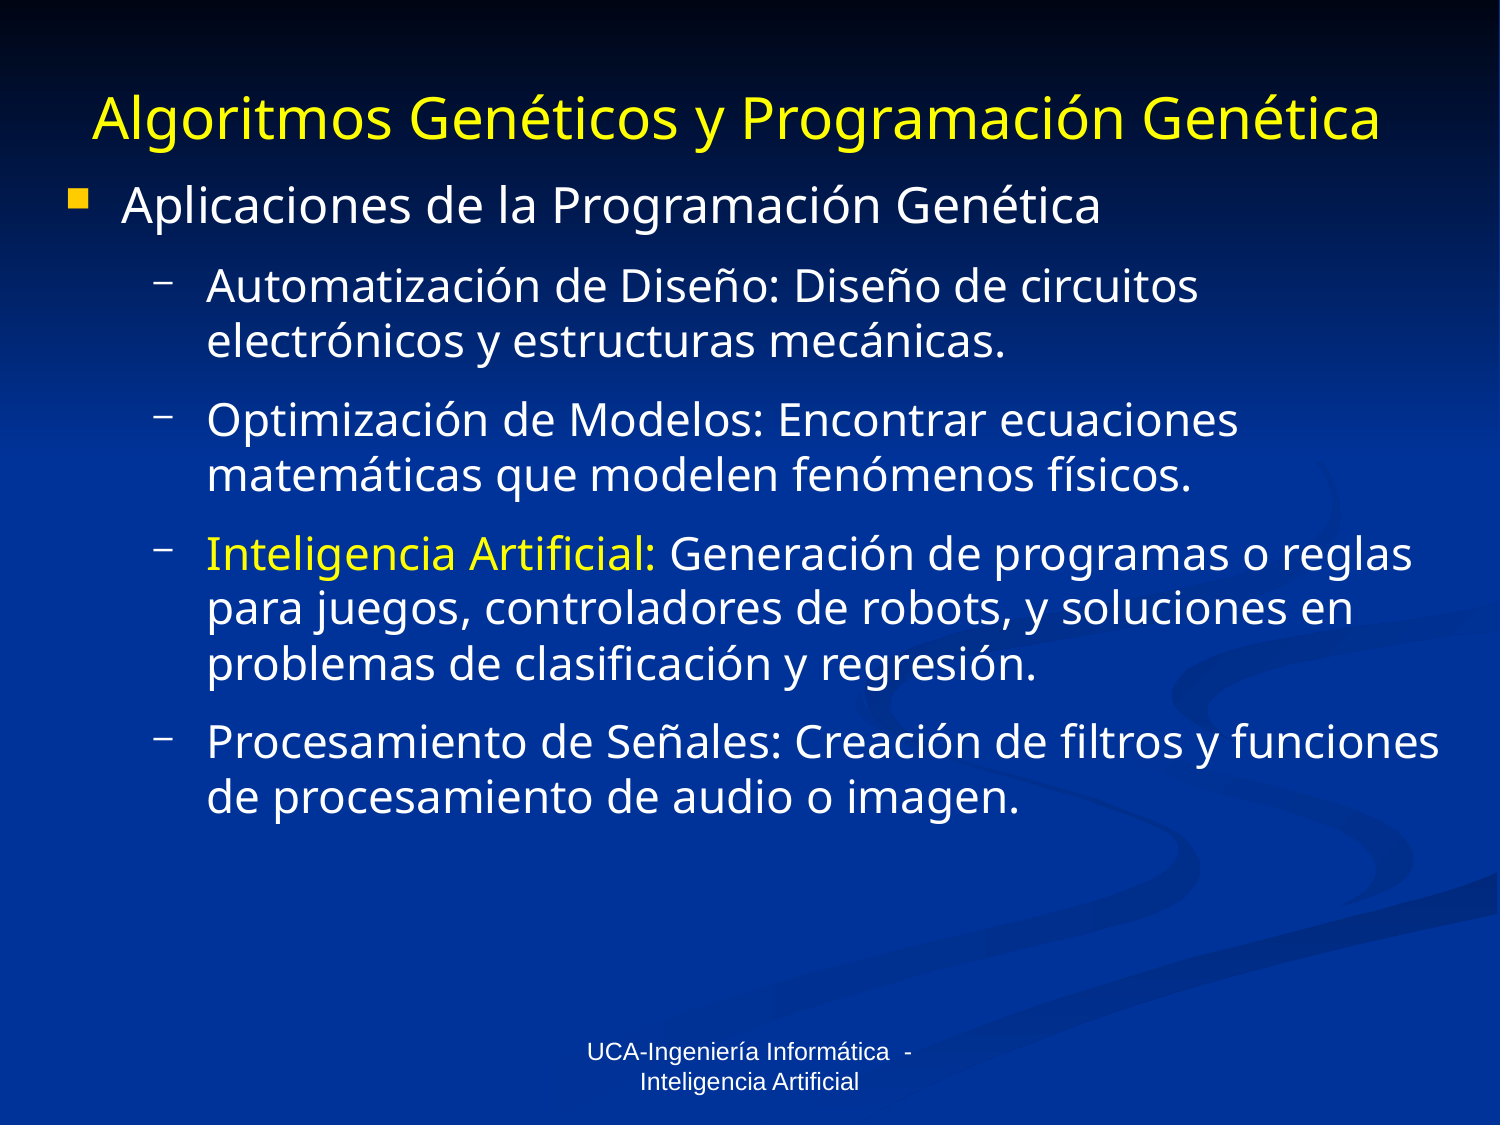

# Algoritmos Genéticos y Programación Genética
Aplicaciones de la Programación Genética
Automatización de Diseño: Diseño de circuitos electrónicos y estructuras mecánicas.
Optimización de Modelos: Encontrar ecuaciones matemáticas que modelen fenómenos físicos.
Inteligencia Artificial: Generación de programas o reglas para juegos, controladores de robots, y soluciones en problemas de clasificación y regresión.
Procesamiento de Señales: Creación de filtros y funciones de procesamiento de audio o imagen.
UCA-Ingeniería Informática - Inteligencia Artificial